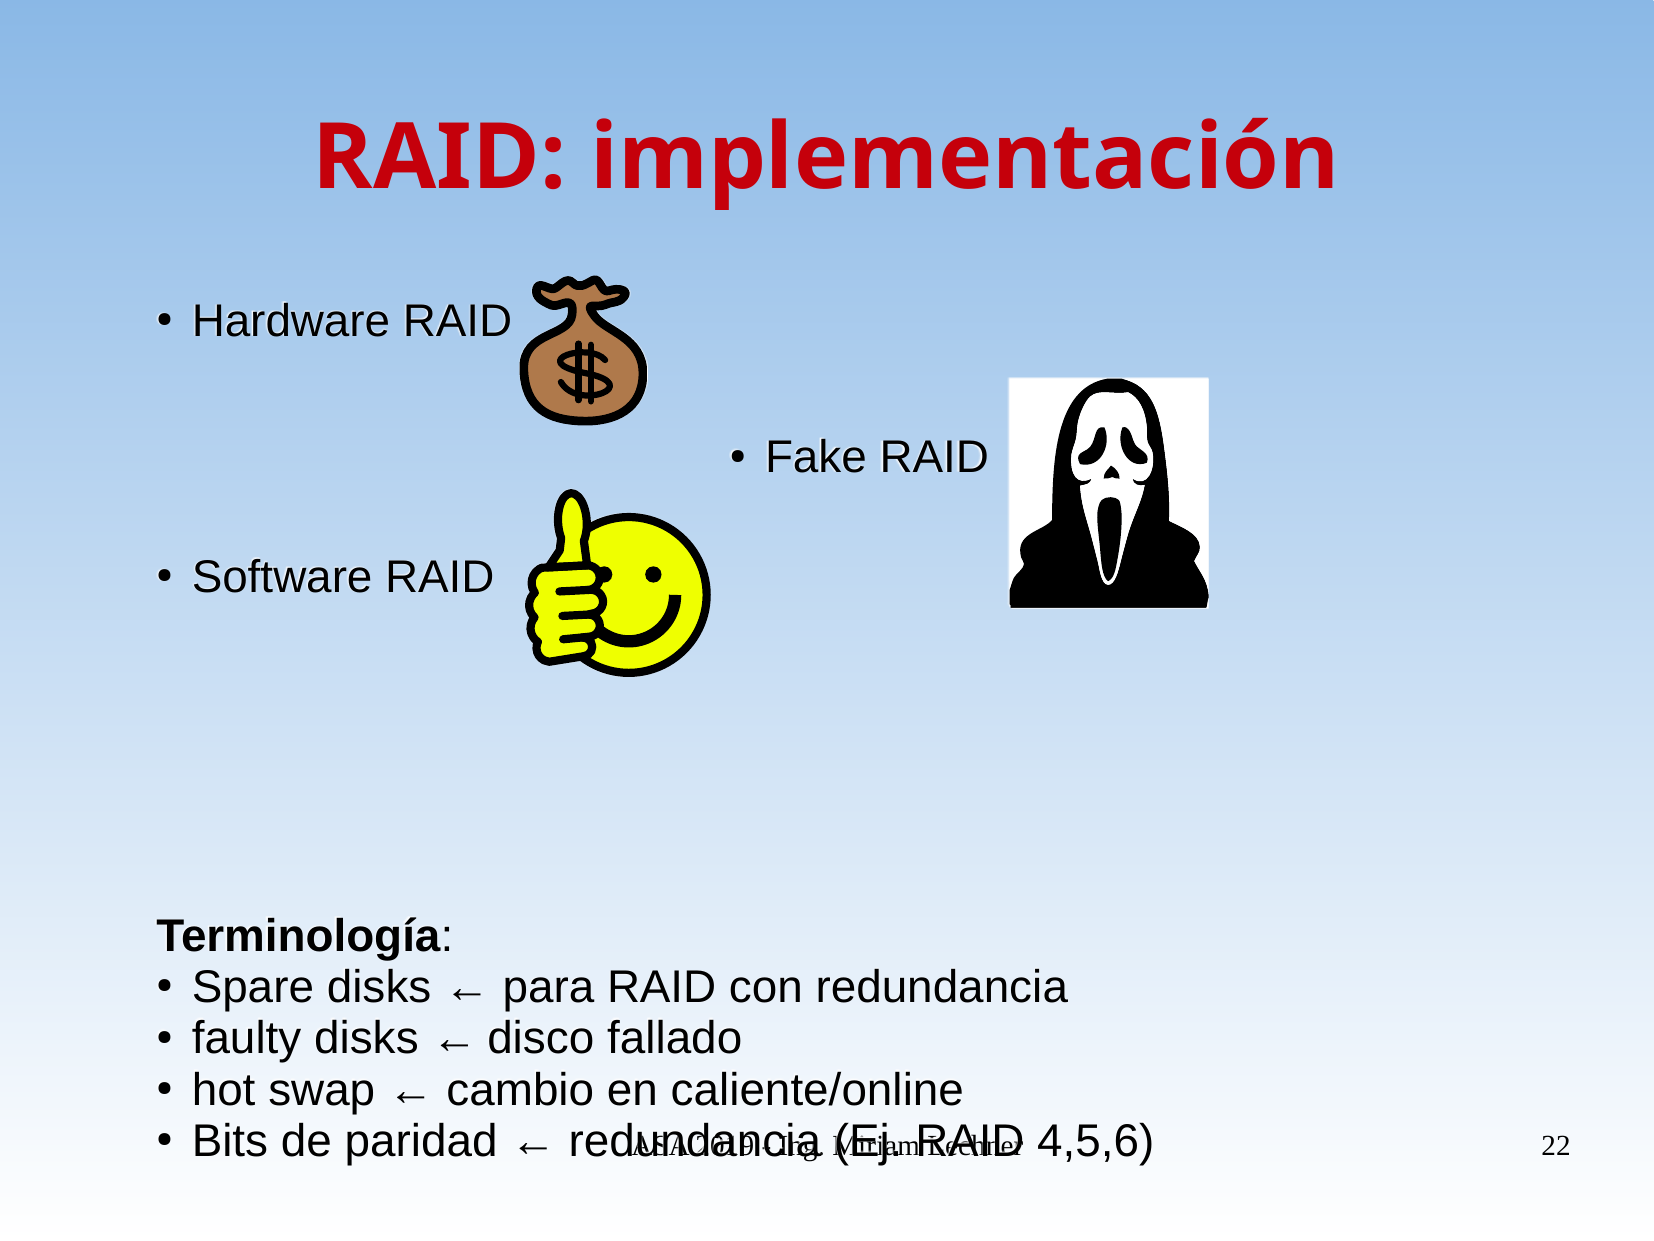

# RAID: implementación
Hardware RAID
Software RAID
Terminología:
Spare disks ← para RAID con redundancia
faulty disks ←	disco fallado
hot swap ← cambio en caliente/online
Bits de paridad ← redundancia (Ej. RAID 4,5,6)
Fake RAID
ASA 2019 - Ing. Miriam Lechner
22